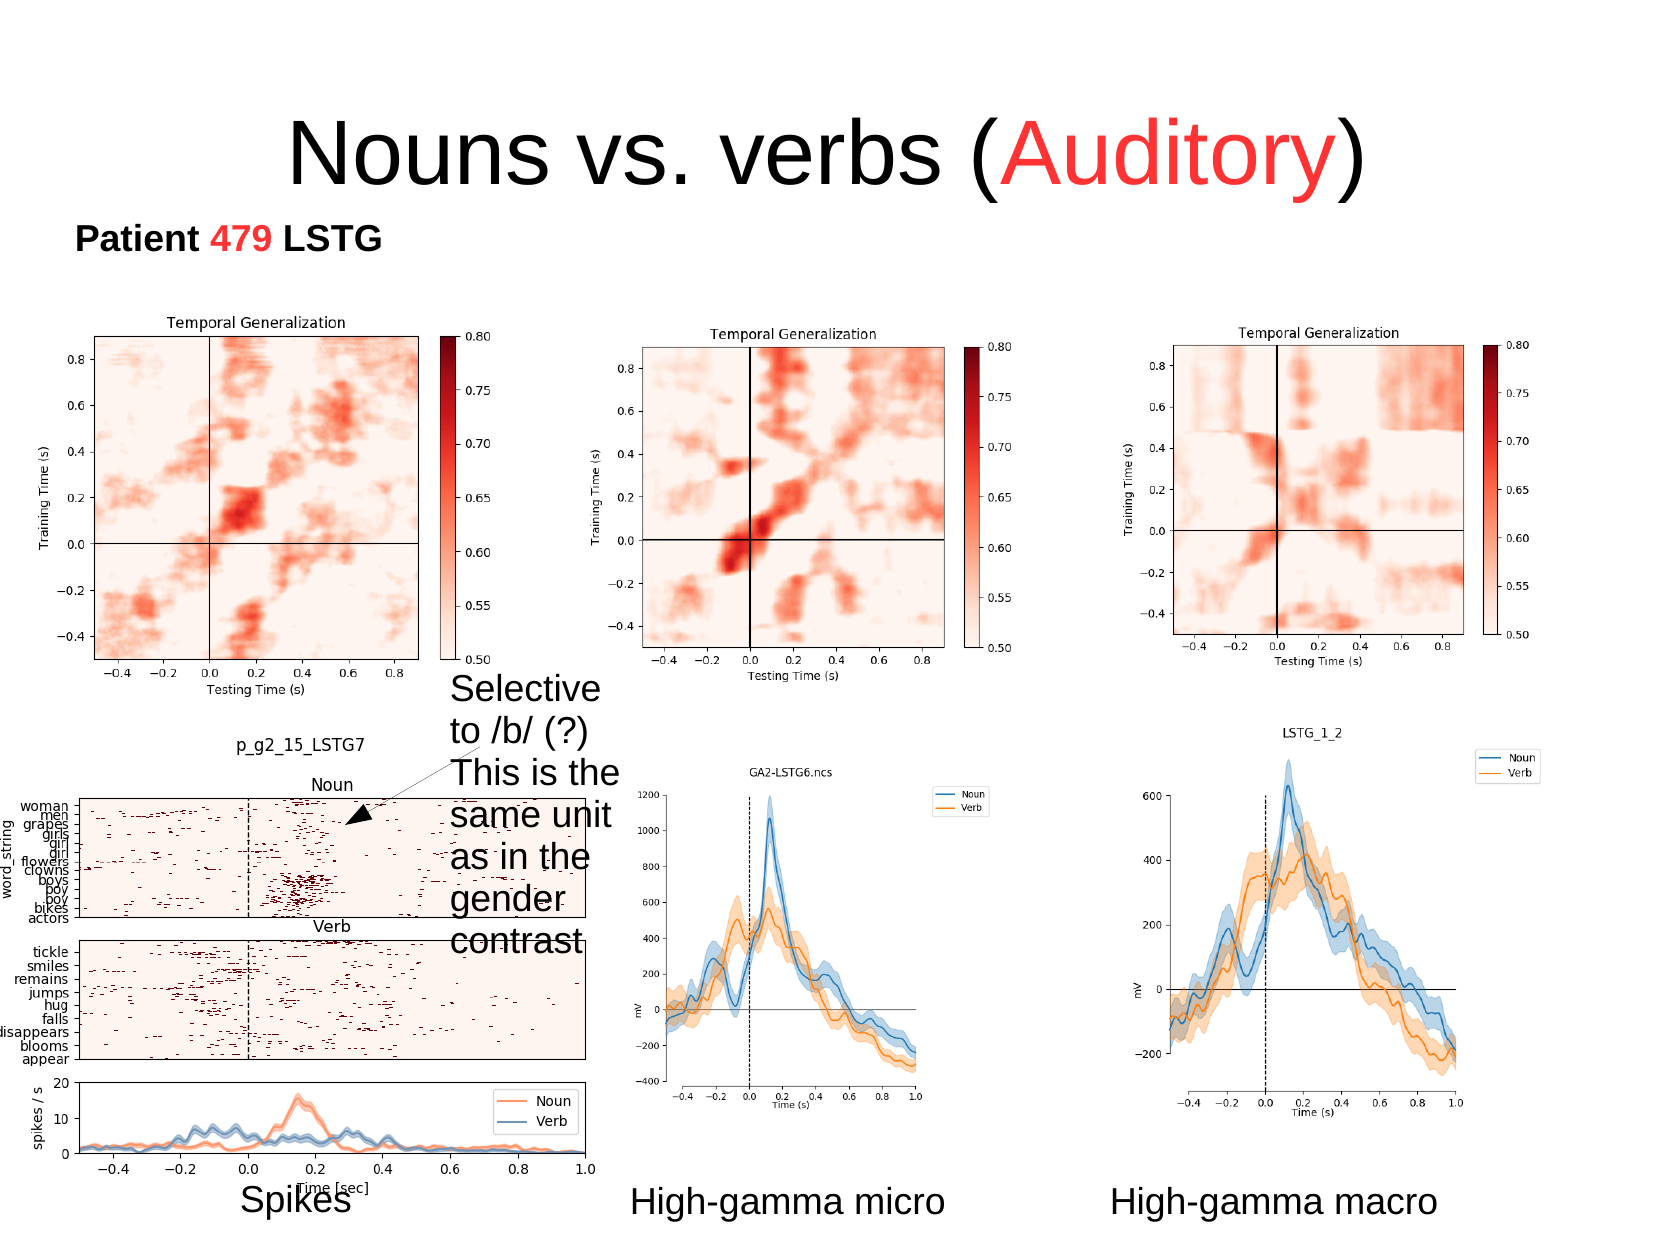

# Nouns vs. verbs (Auditory)
Patient 479 LSTG
Selective to /b/ (?)
This is the same unit as in the gender contrast
Spikes
High-gamma micro
High-gamma macro